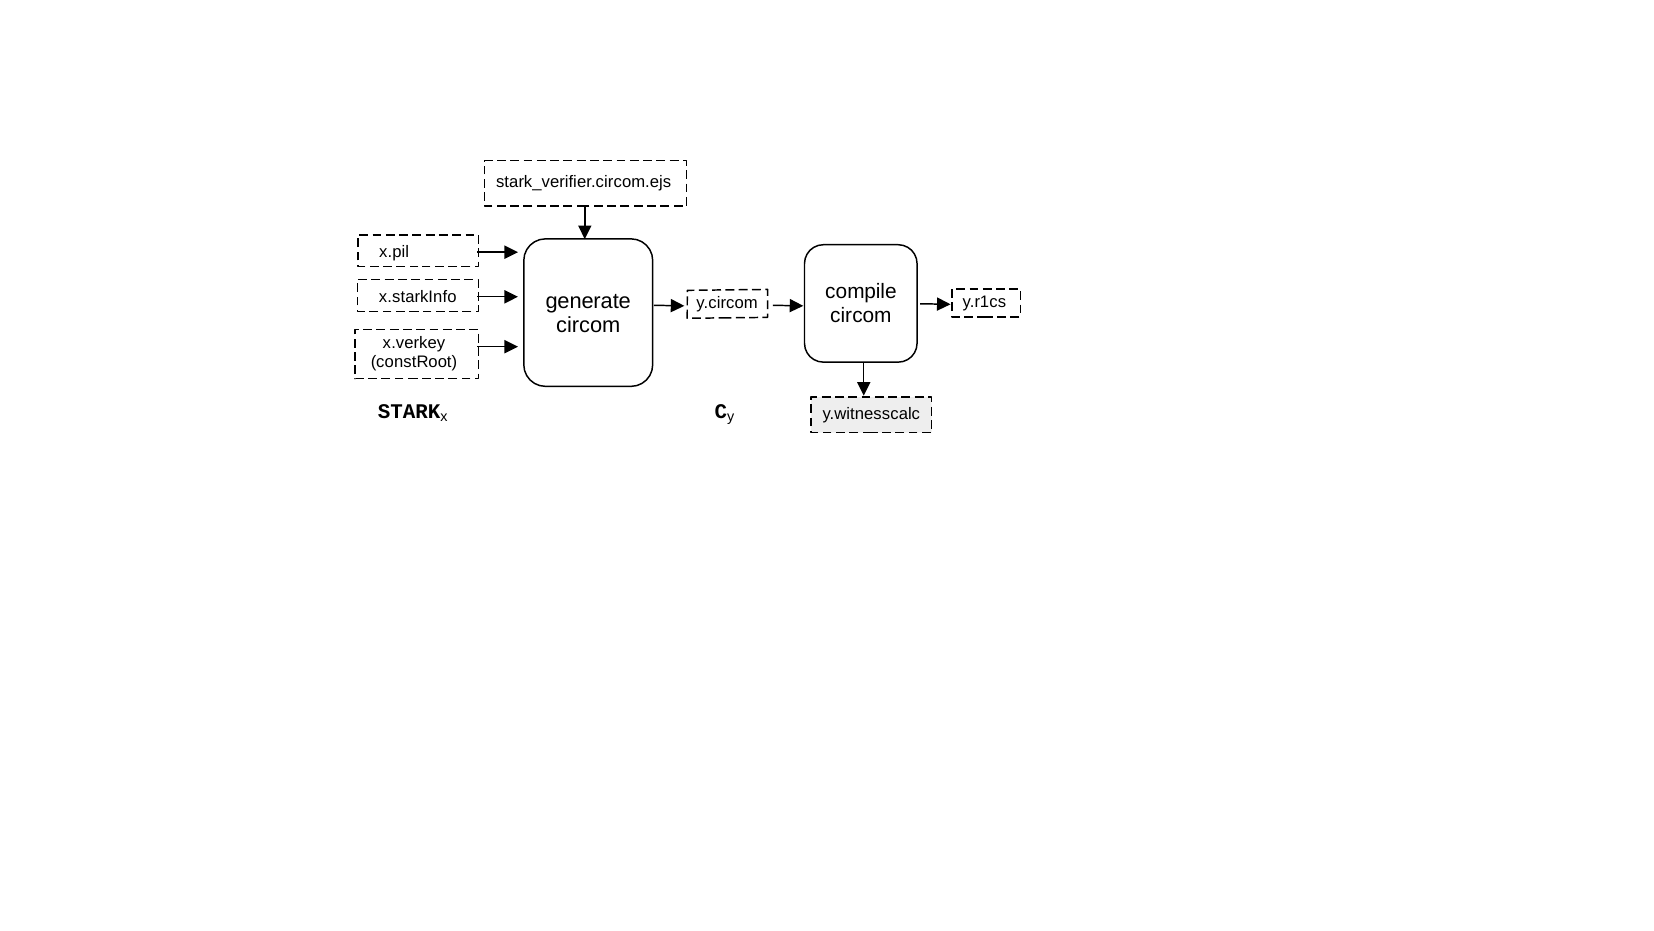

stark_verifier.circom.ejs
x.pil
generate
circom
compile
circom
y.r1cs
y.circom
x.starkInfo
x.verkey
(constRoot)
STARKx
Cy
y.witnesscalc